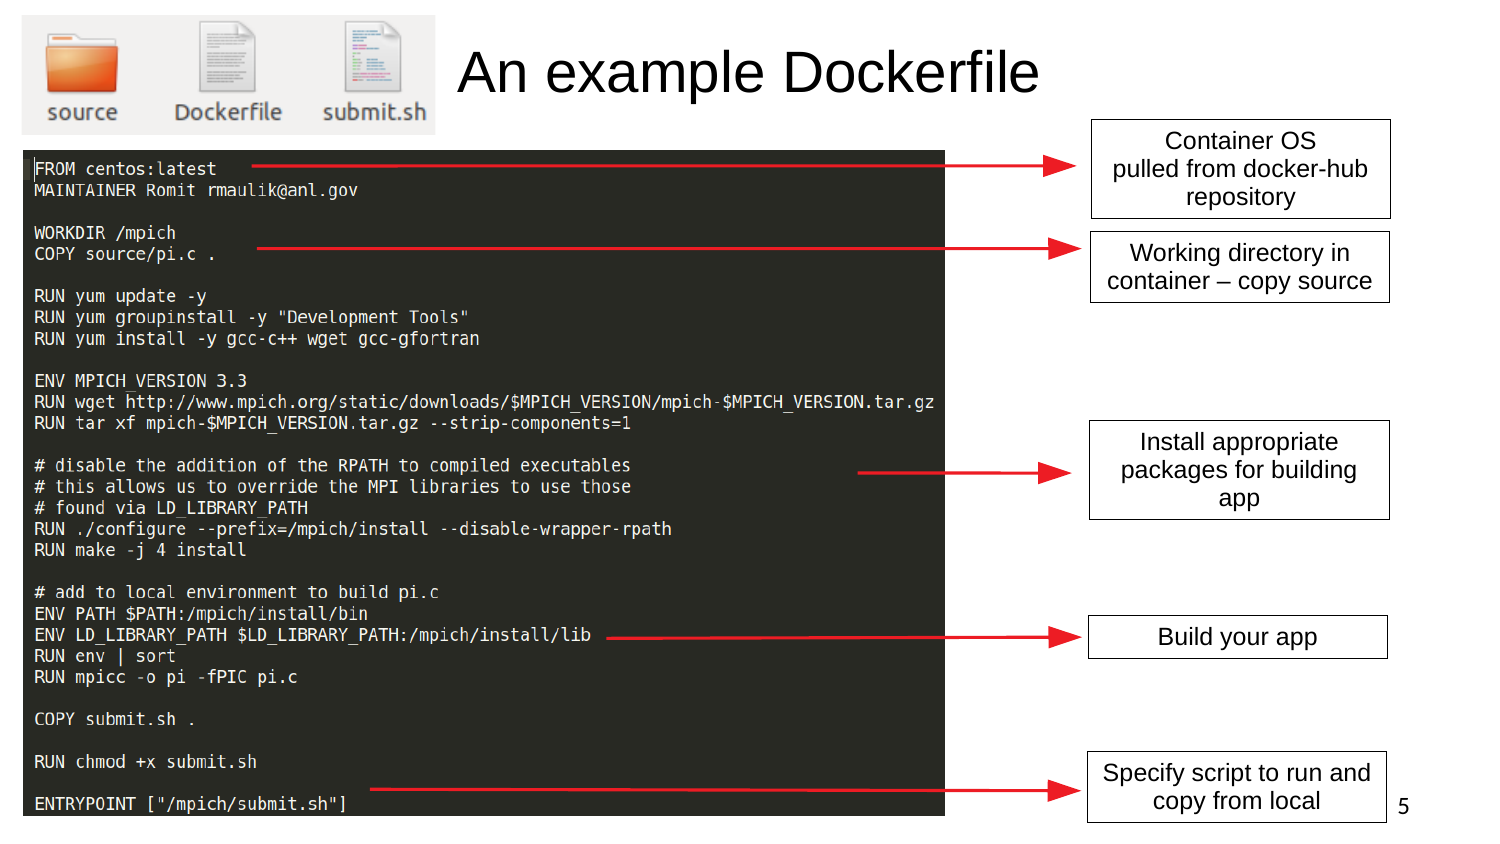

# An example Dockerfile
Container OS
pulled from docker-hub repository
Working directory in container – copy source
Install appropriate packages for building app
Build your app
Specify script to run and copy from local